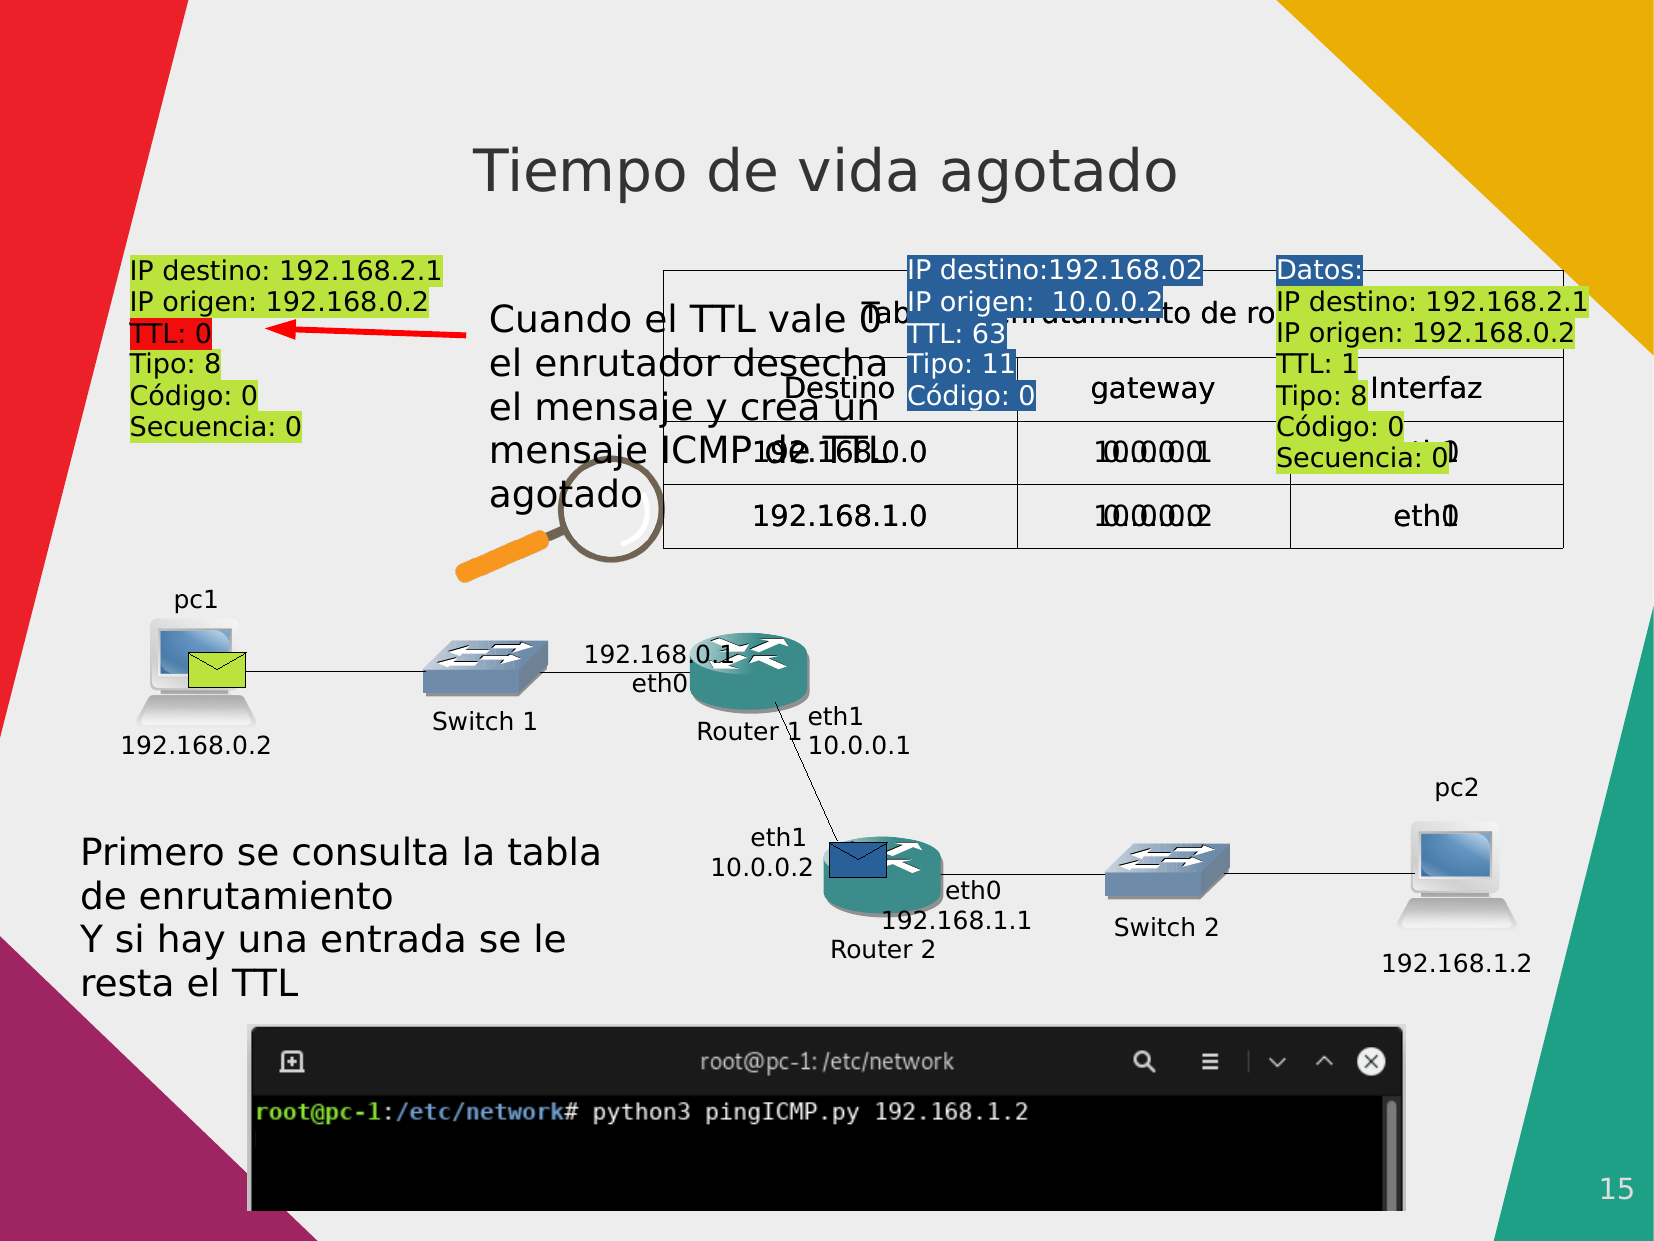

# Tiempo de vida agotado
IP destino:192.168.02	Datos:
IP origen: 10.0.0.2		IP destino: 192.168.2.1
TTL: 64				IP origen: 192.168.0.2
Tipo: 11				TTL: 1
Código: 0				Tipo: 8
					Código: 0
					Secuencia: 0
IP destino: 192.168.2.1
IP origen: 192.168.0.2
TTL: 2
Tipo: 8
Código: 0
Secuencia: 0
| Tabla de enrutamiento de router 1 | | |
| --- | --- | --- |
| Destino | gateway | Interfaz |
| 192.168.0.0 | 0.0.0.0 | eth0 |
| 192.168.1.0 | 10.0.0.2 | eth1 |
| Tabla de enrutamiento de router 2 | | |
| --- | --- | --- |
| Destino | gateway | Interfaz |
| 192.168.0.0 | 10.0.0.1 | eth1 |
| 192.168.1.0 | 0.0.0.0 | eth0 |
Cuando el TTL vale 0 el enrutador desecha el mensaje y crea un mensaje ICMP de TTL agotado
TTL: 1
TTL: 0
TTL: 63
pc1
192.168.0.2
Router 1
Switch 1
pc2
192.168.1.2
Switch 2
Router 2
eth1
10.0.0.1
 eth1
10.0.0.2
192.168.0.1
 eth0
 eth0
192.168.1.1
Primero se consulta la tabla de enrutamiento
Y si hay una entrada se le resta el TTL
15